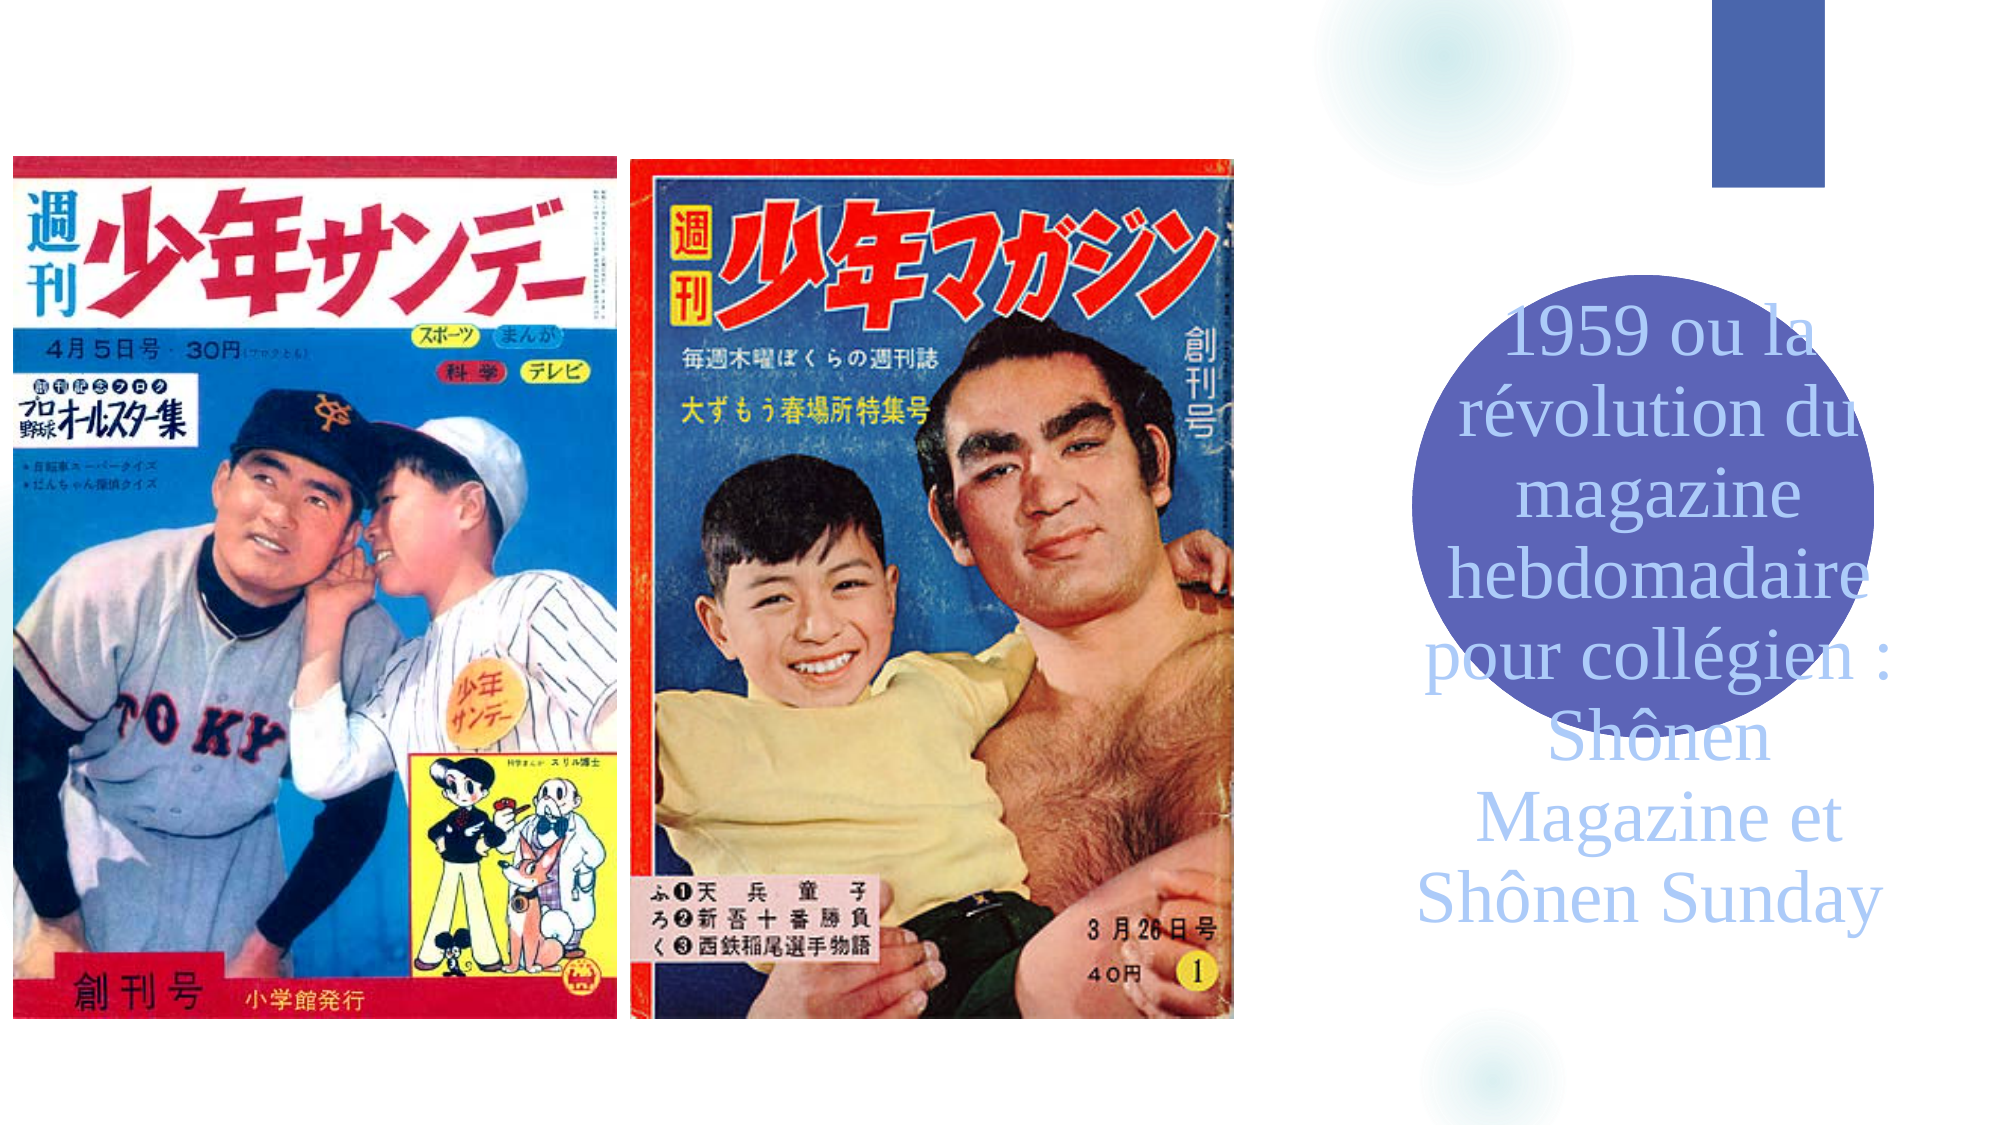

# 1959 ou la révolution du magazine hebdomadaire pour collégien : Shônen Magazine et Shônen Sunday